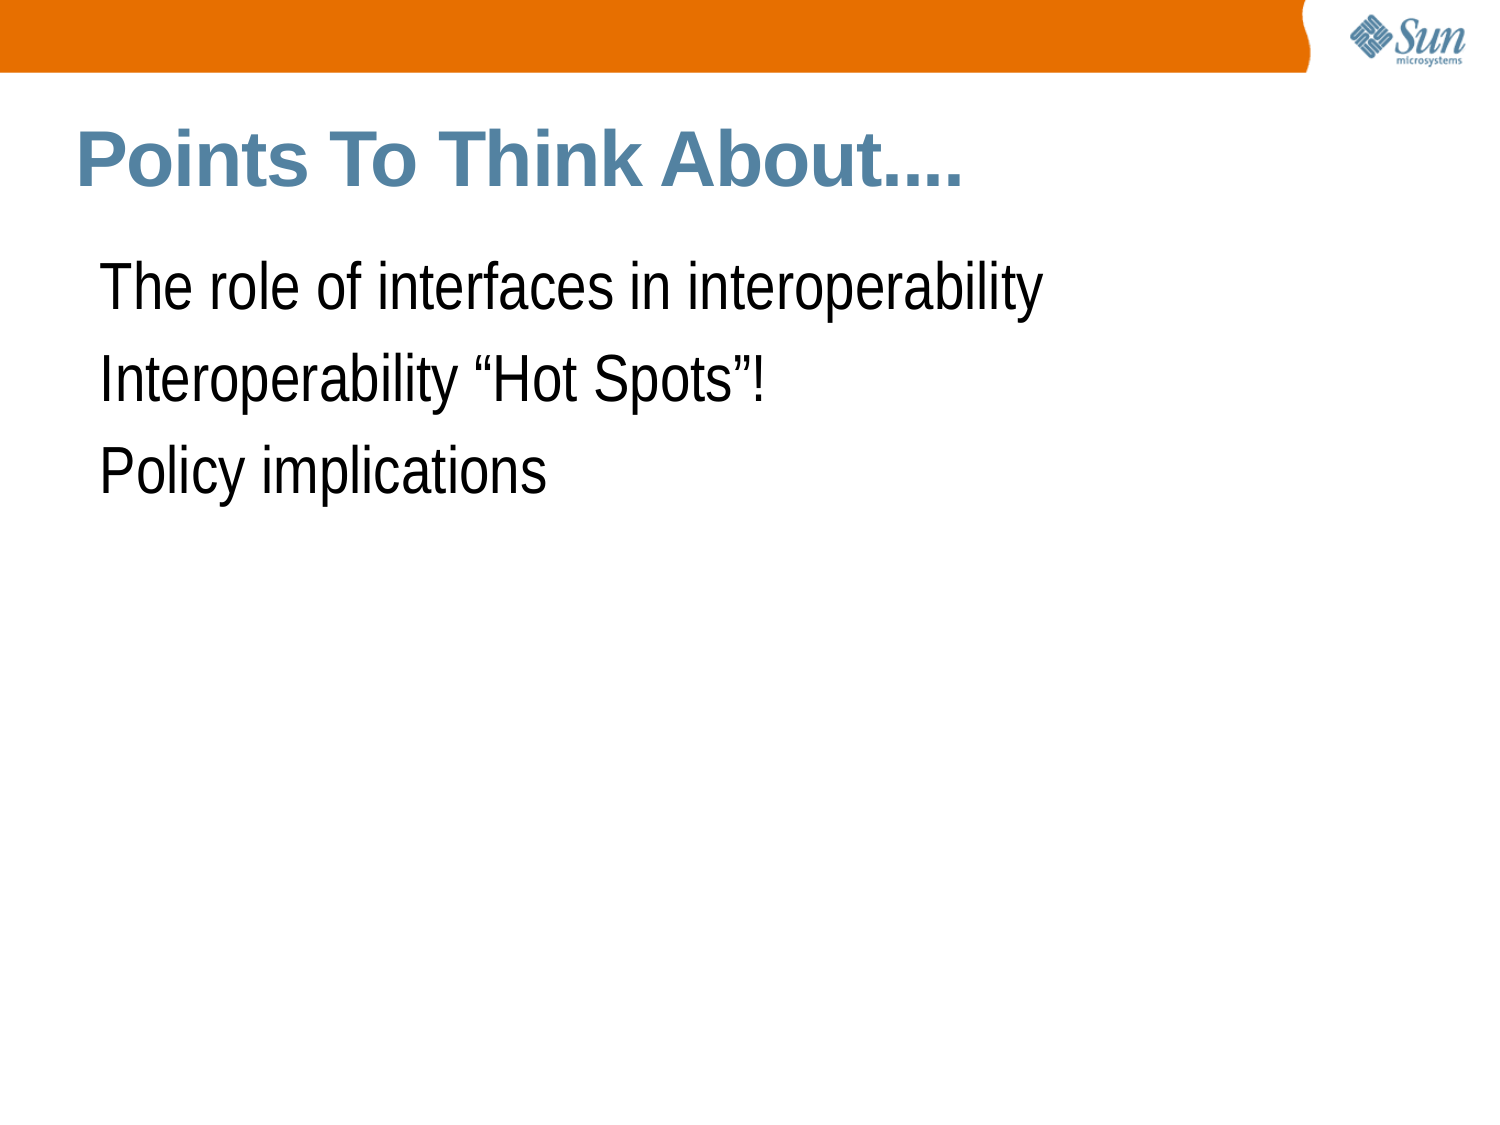

# Points To Think About....
The role of interfaces in interoperability
Interoperability “Hot Spots”!
Policy implications